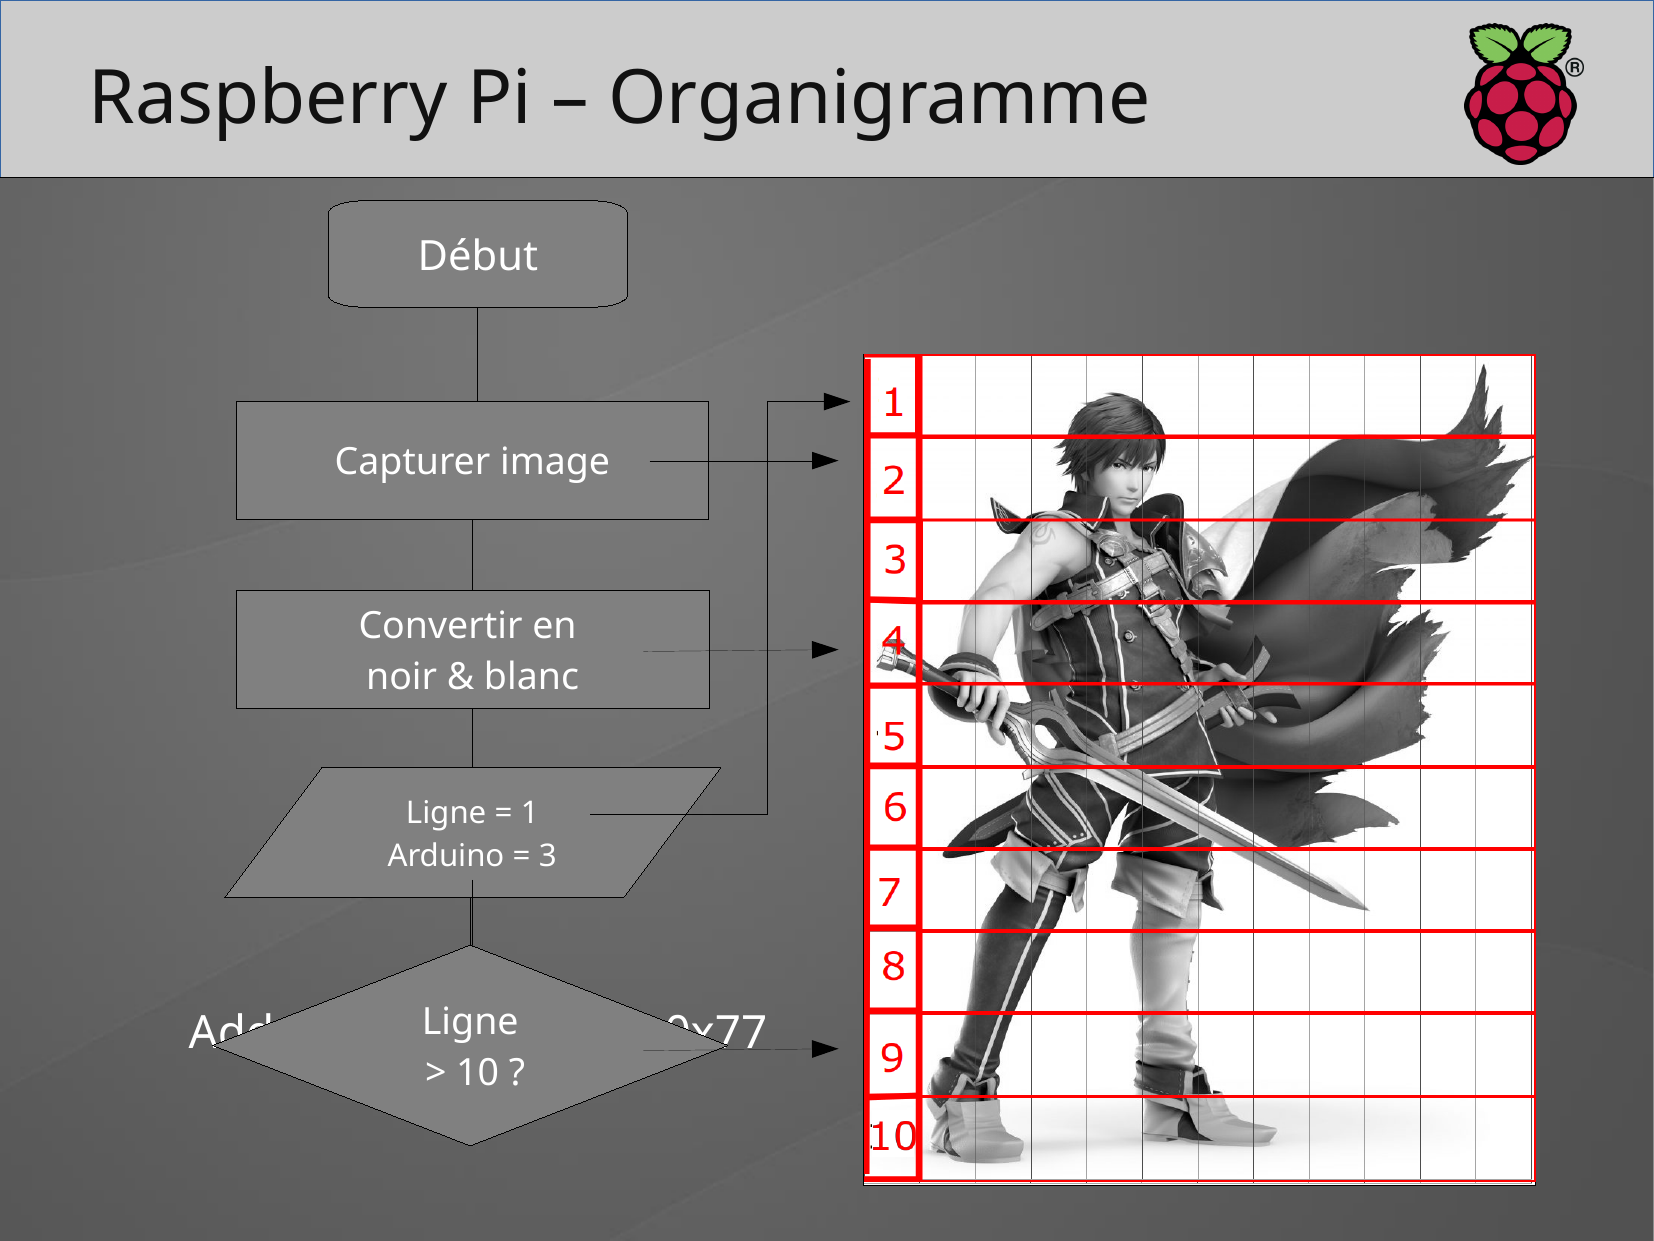

Raspberry Pi – Organigramme
Début
Capturer image
Convertir en
noir & blanc
Ligne = 1
Arduino = 3
Ligne
 > 10 ?
Addresses : de 0x03 à 0x77
0x03 = 3